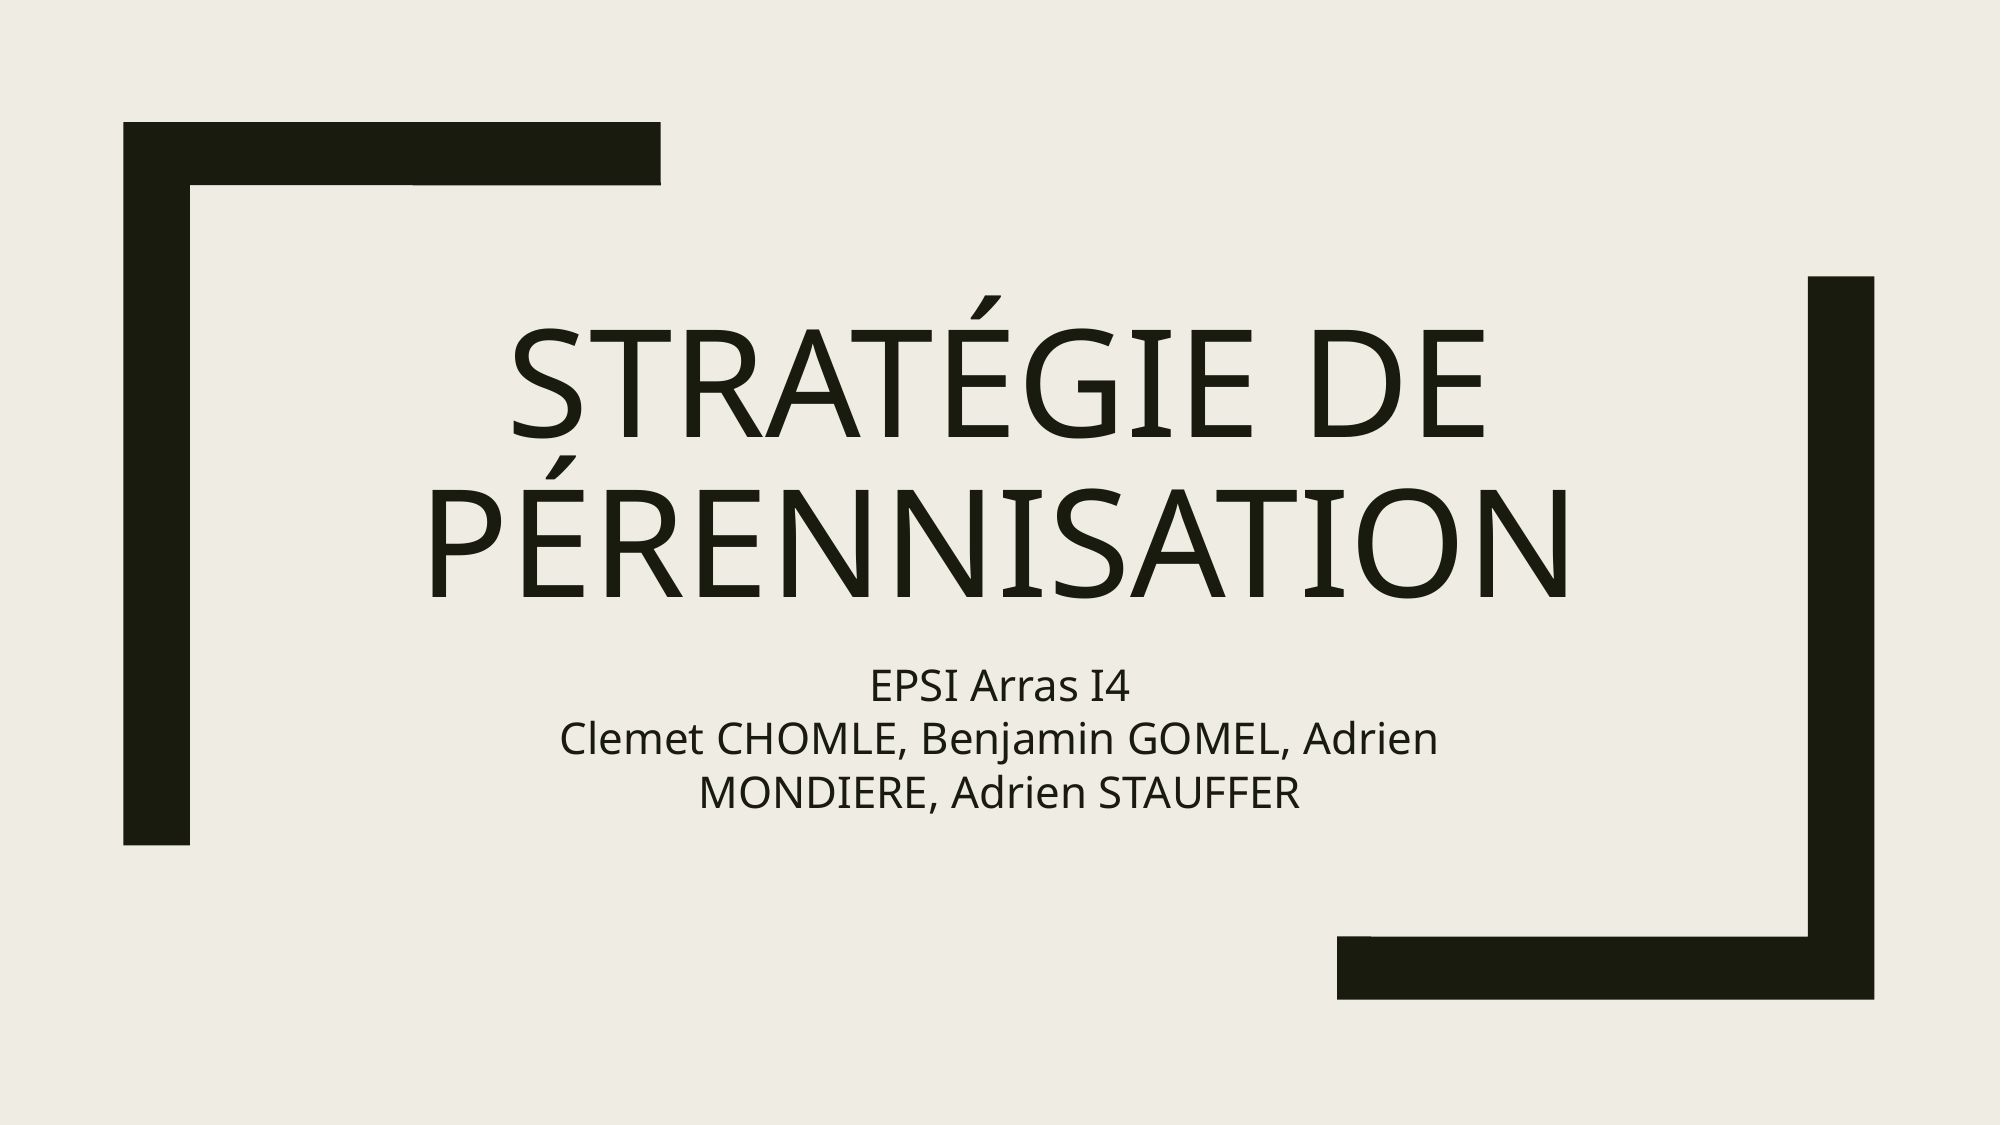

# Stratégie de pérennisation
EPSI Arras I4
Clemet CHOMLE, Benjamin GOMEL, Adrien MONDIERE, Adrien STAUFFER